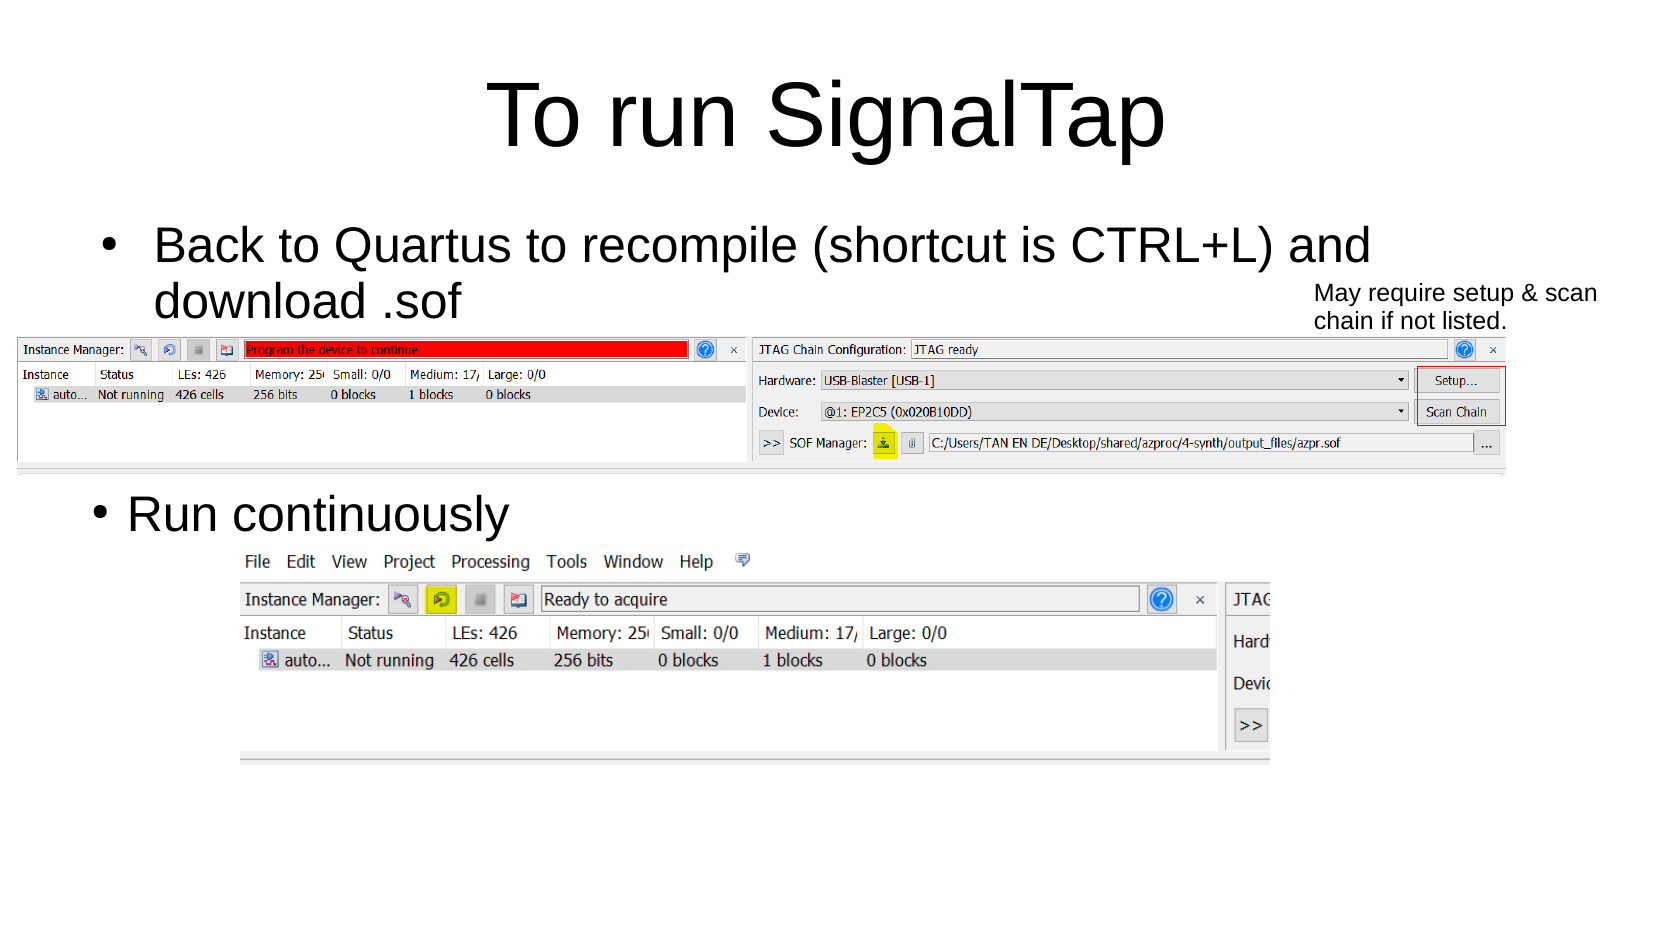

# To run SignalTap
Back to Quartus to recompile (shortcut is CTRL+L) and download .sof
May require setup & scan chain if not listed.
Run continuously